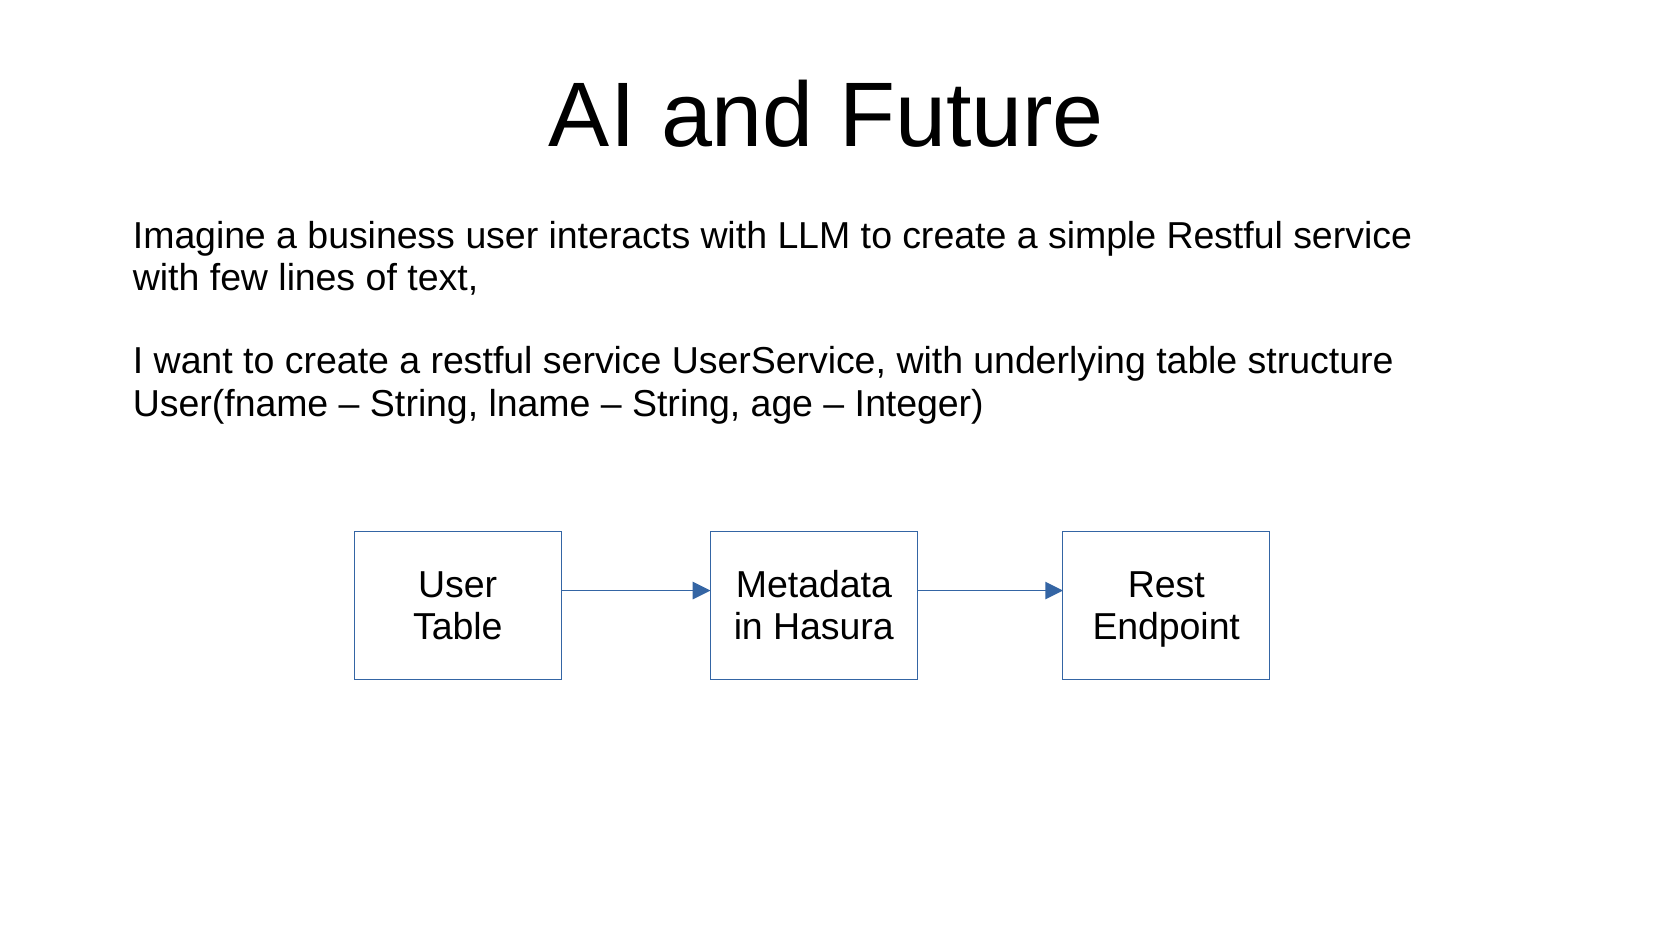

# AI and Future
Imagine a business user interacts with LLM to create a simple Restful service with few lines of text,
I want to create a restful service UserService, with underlying table structure User(fname – String, lname – String, age – Integer)
User Table
Metadata in Hasura
Rest Endpoint